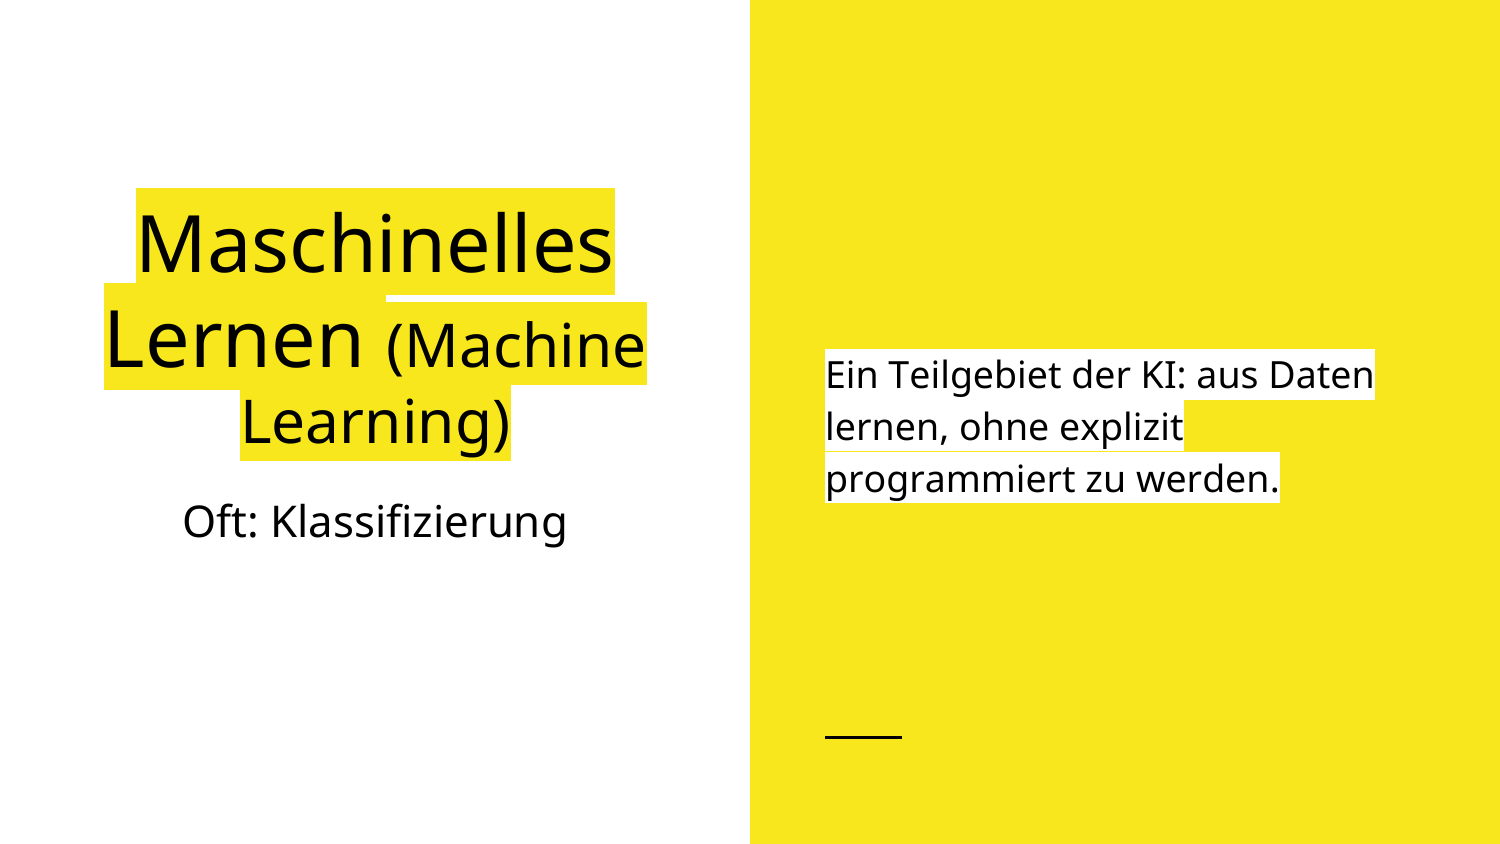

Ein Teilgebiet der KI: aus Daten lernen, ohne explizit programmiert zu werden.
# Maschinelles Lernen (Machine Learning)
Oft: Klassifizierung